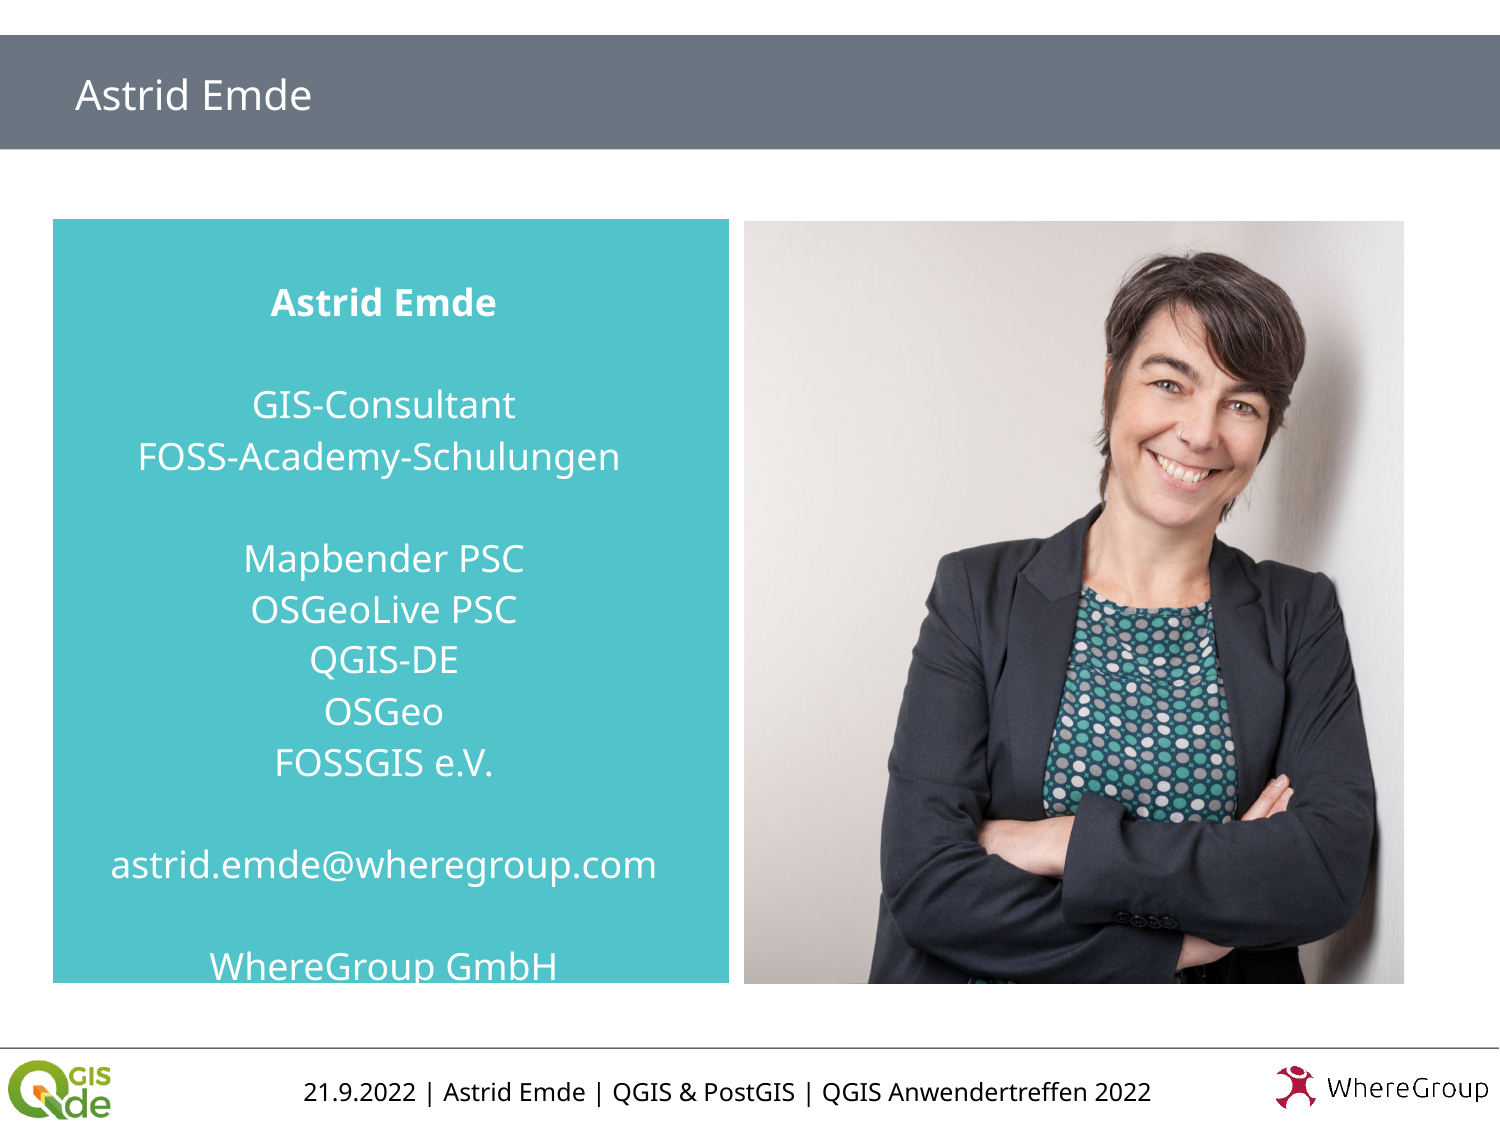

Astrid Emde
Astrid Emde
GIS-Consultant
FOSS-Academy-Schulungen
Mapbender PSC
OSGeoLive PSC
QGIS-DE
OSGeo
FOSSGIS e.V.
astrid.emde@wheregroup.com
WhereGroup GmbH
Standort Bonn